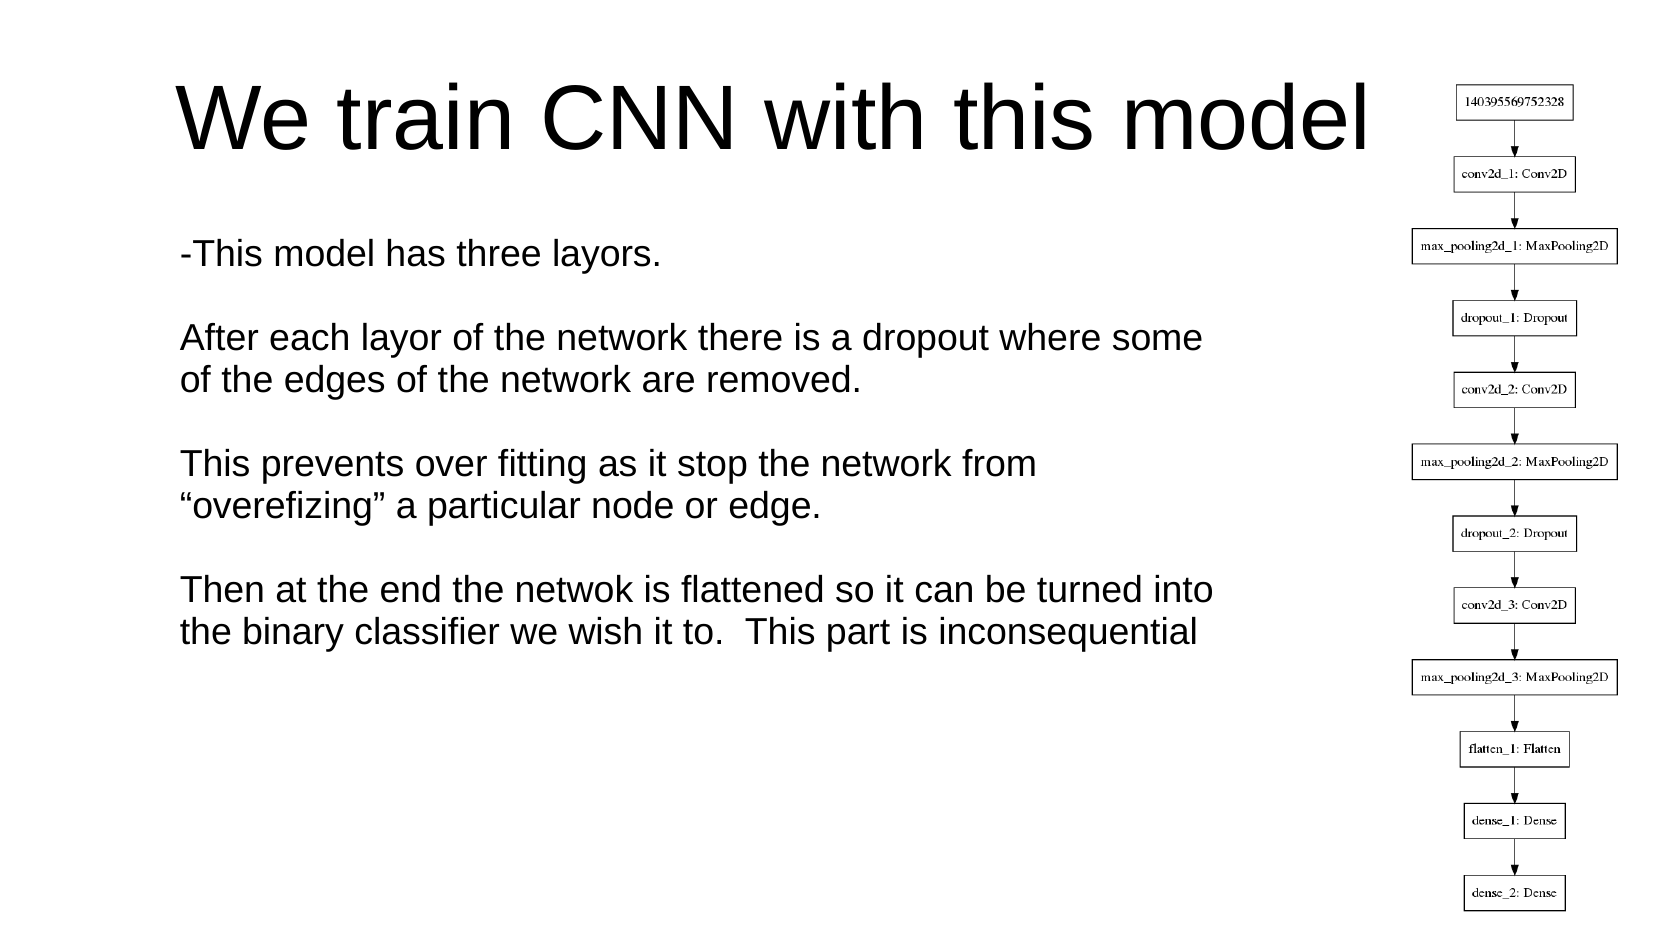

# We train CNN with this model
-This model has three layors.
After each layor of the network there is a dropout where some of the edges of the network are removed.
This prevents over fitting as it stop the network from “overefizing” a particular node or edge.
Then at the end the netwok is flattened so it can be turned into the binary classifier we wish it to. This part is inconsequential